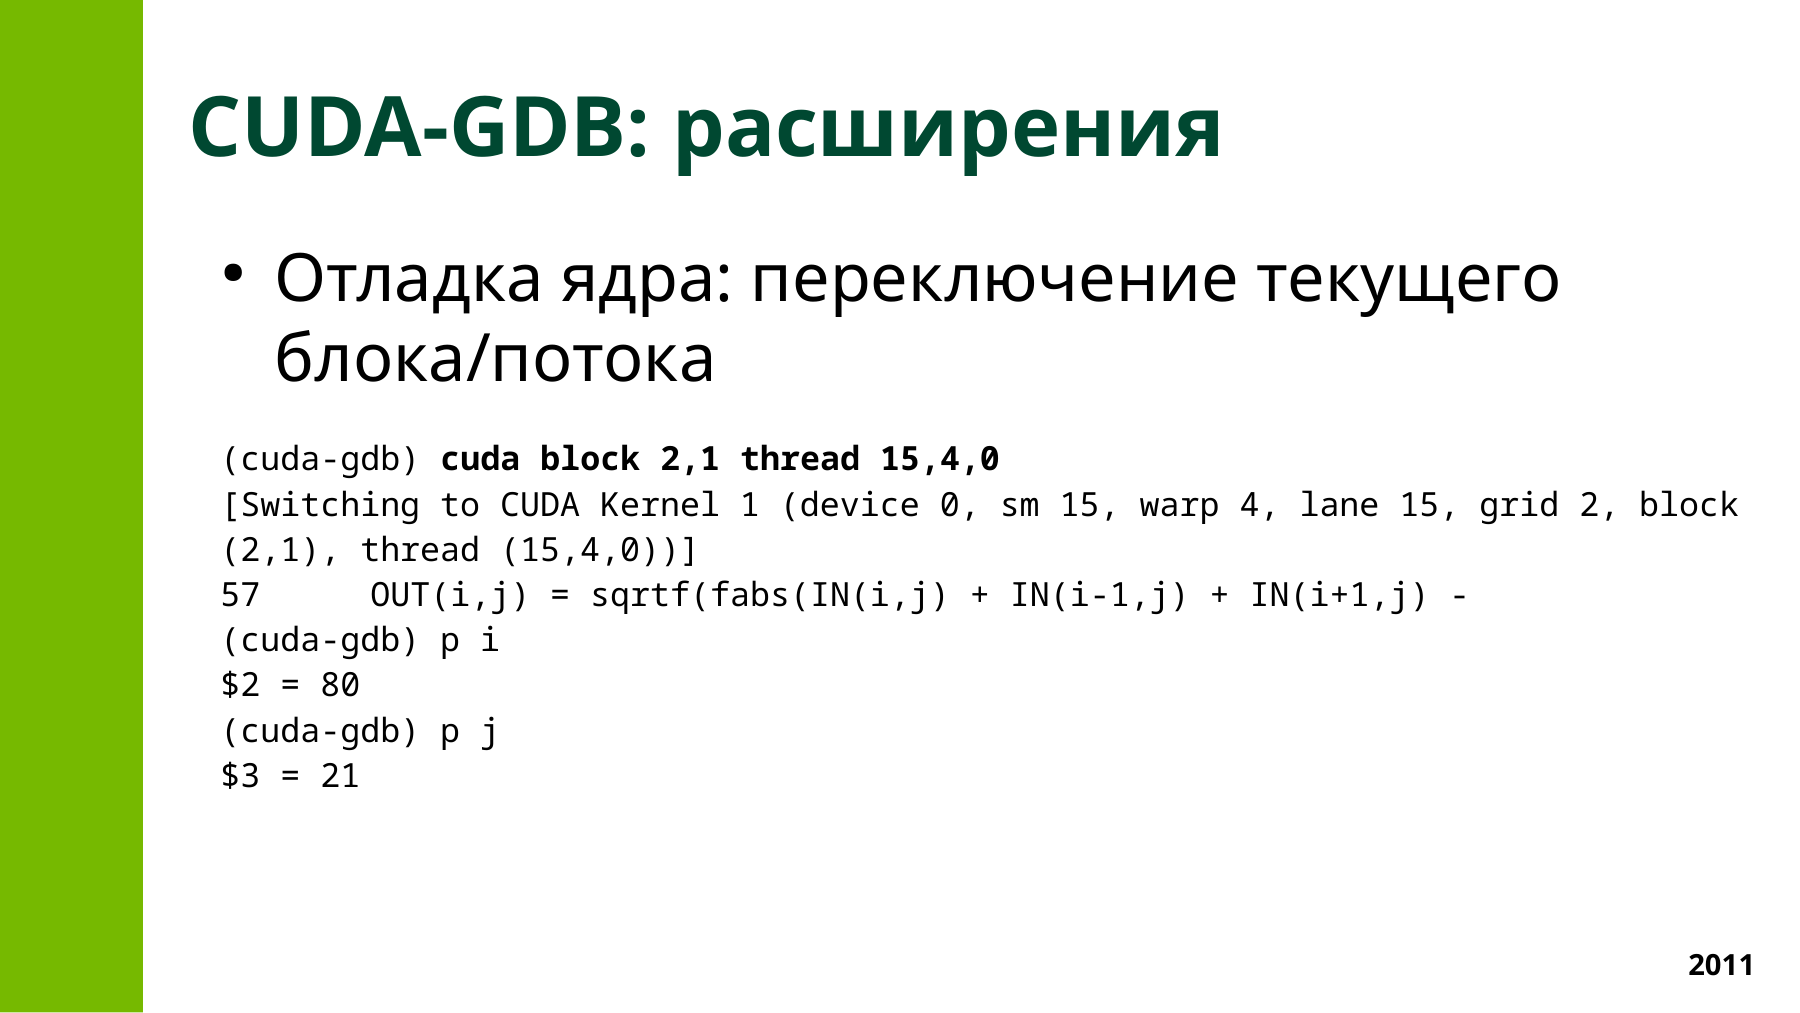

# CUDA-GDB: расширения
Отладка ядра: переключение текущего блока/потока
(cuda-gdb) cuda block 2,1 thread 15,4,0
[Switching to CUDA Kernel 1 (device 0, sm 15, warp 4, lane 15, grid 2, block (2,1), thread (15,4,0))]
57		OUT(i,j) = sqrtf(fabs(IN(i,j) + IN(i-1,j) + IN(i+1,j) -
(cuda-gdb) p i
$2 = 80
(cuda-gdb) p j
$3 = 21